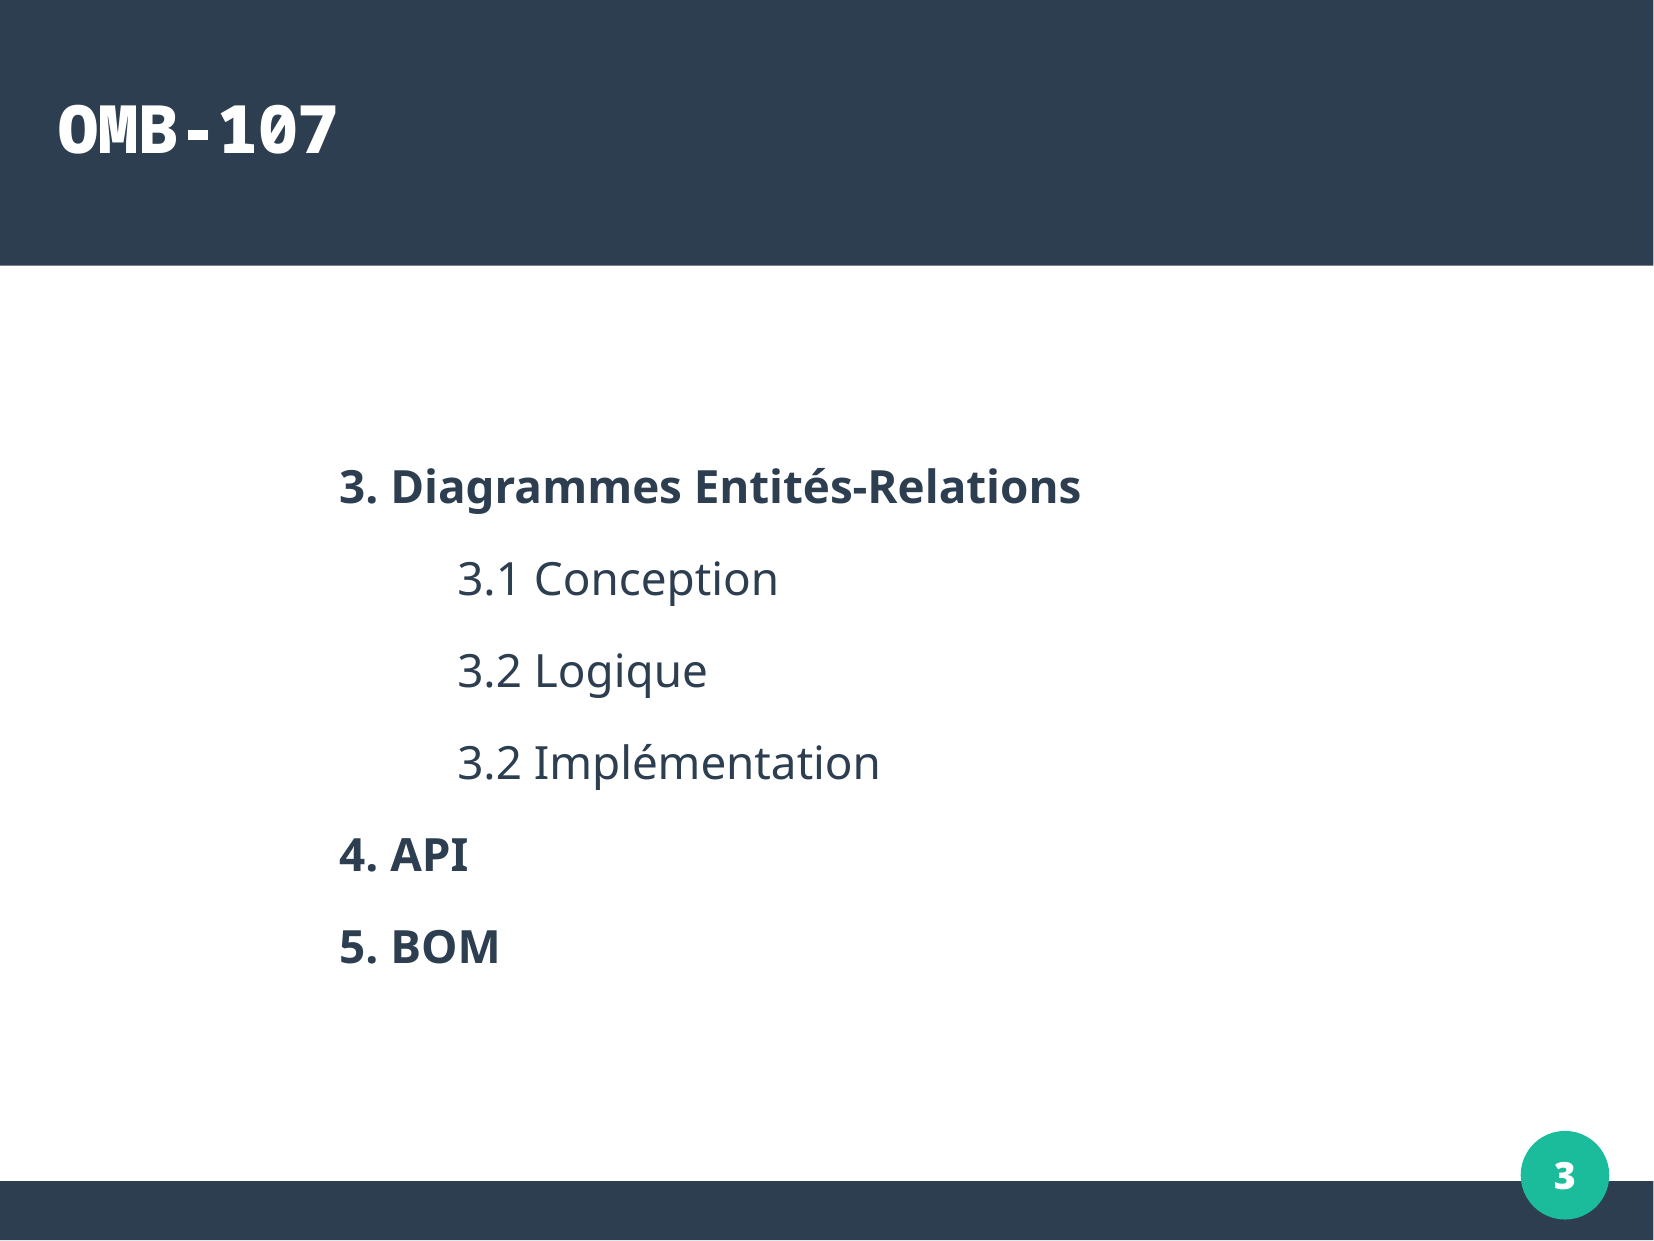

# OMB-107
3. Diagrammes Entités-Relations
3.1 Conception
3.2 Logique
3.2 Implémentation
4. API
5. BOM
3